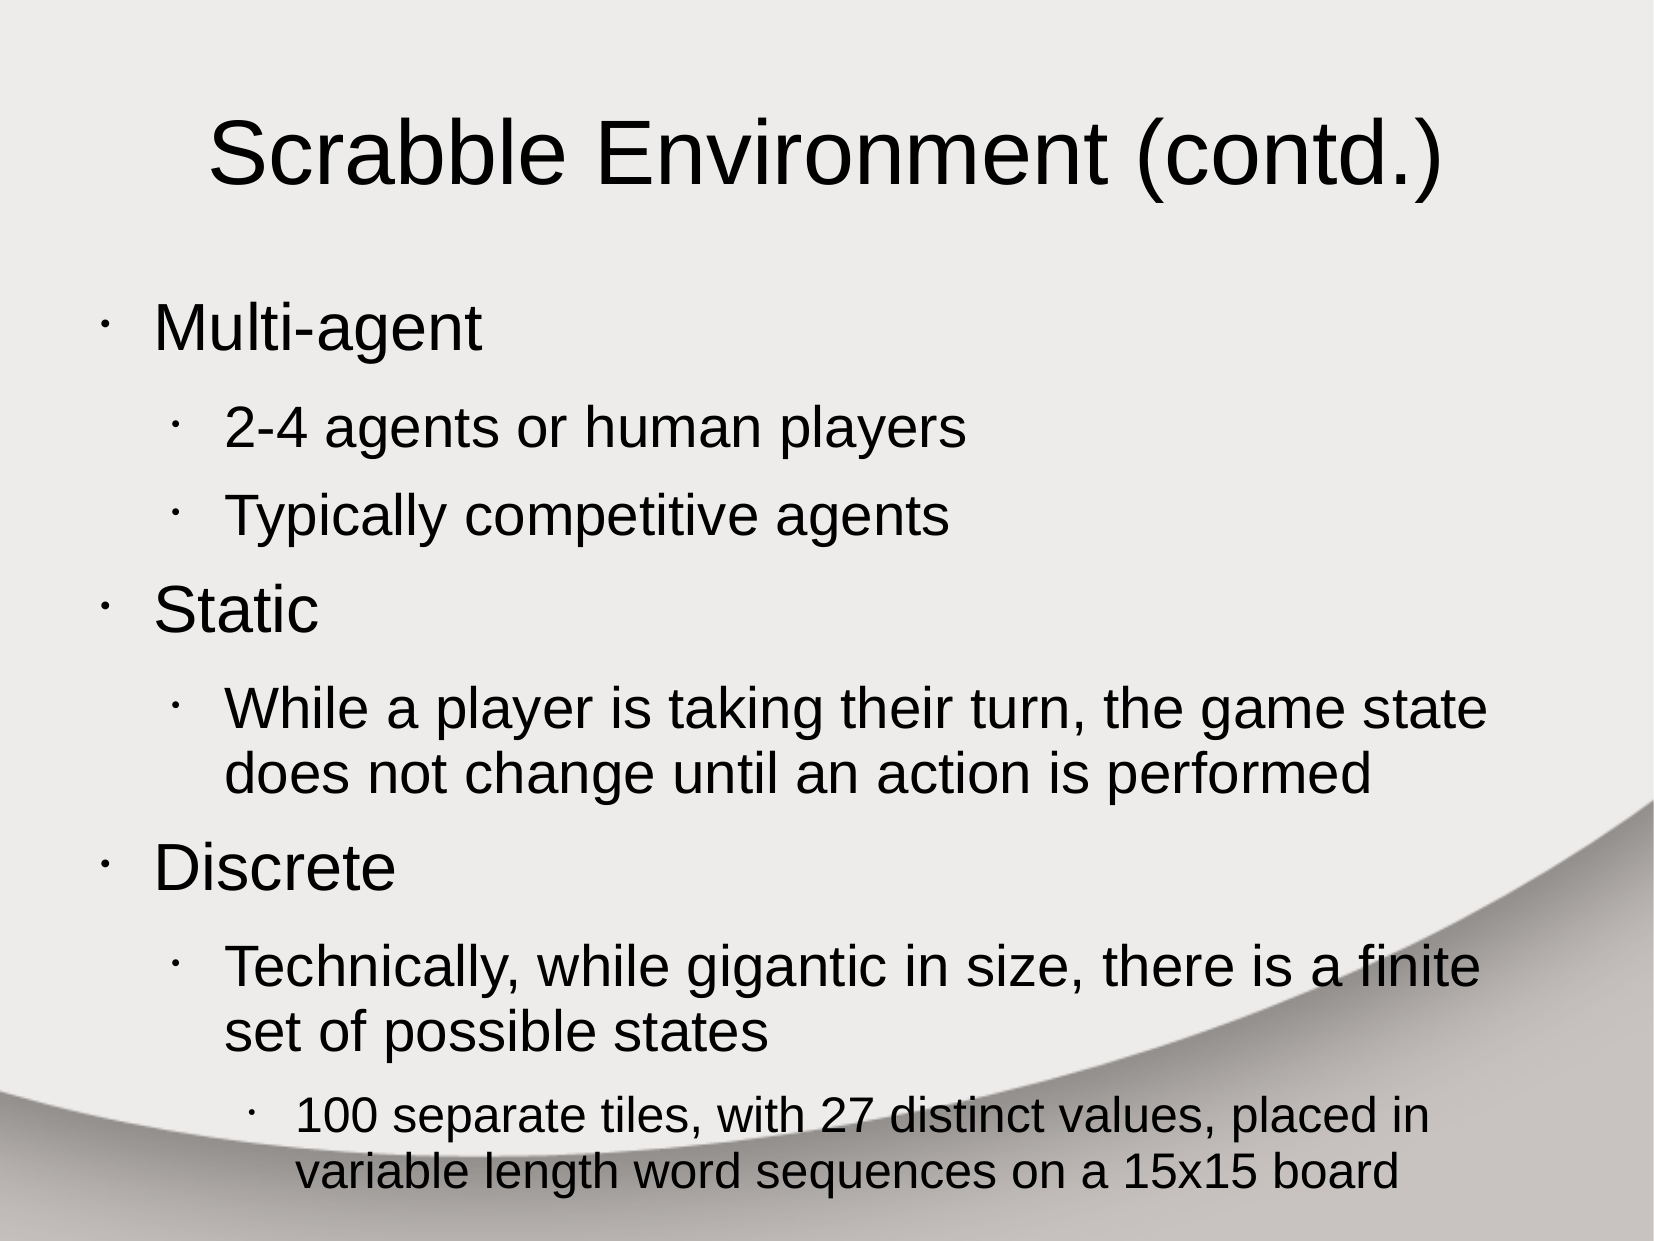

# Scrabble Environment (contd.)
Multi-agent
2-4 agents or human players
Typically competitive agents
Static
While a player is taking their turn, the game state does not change until an action is performed
Discrete
Technically, while gigantic in size, there is a finite set of possible states
100 separate tiles, with 27 distinct values, placed in variable length word sequences on a 15x15 board